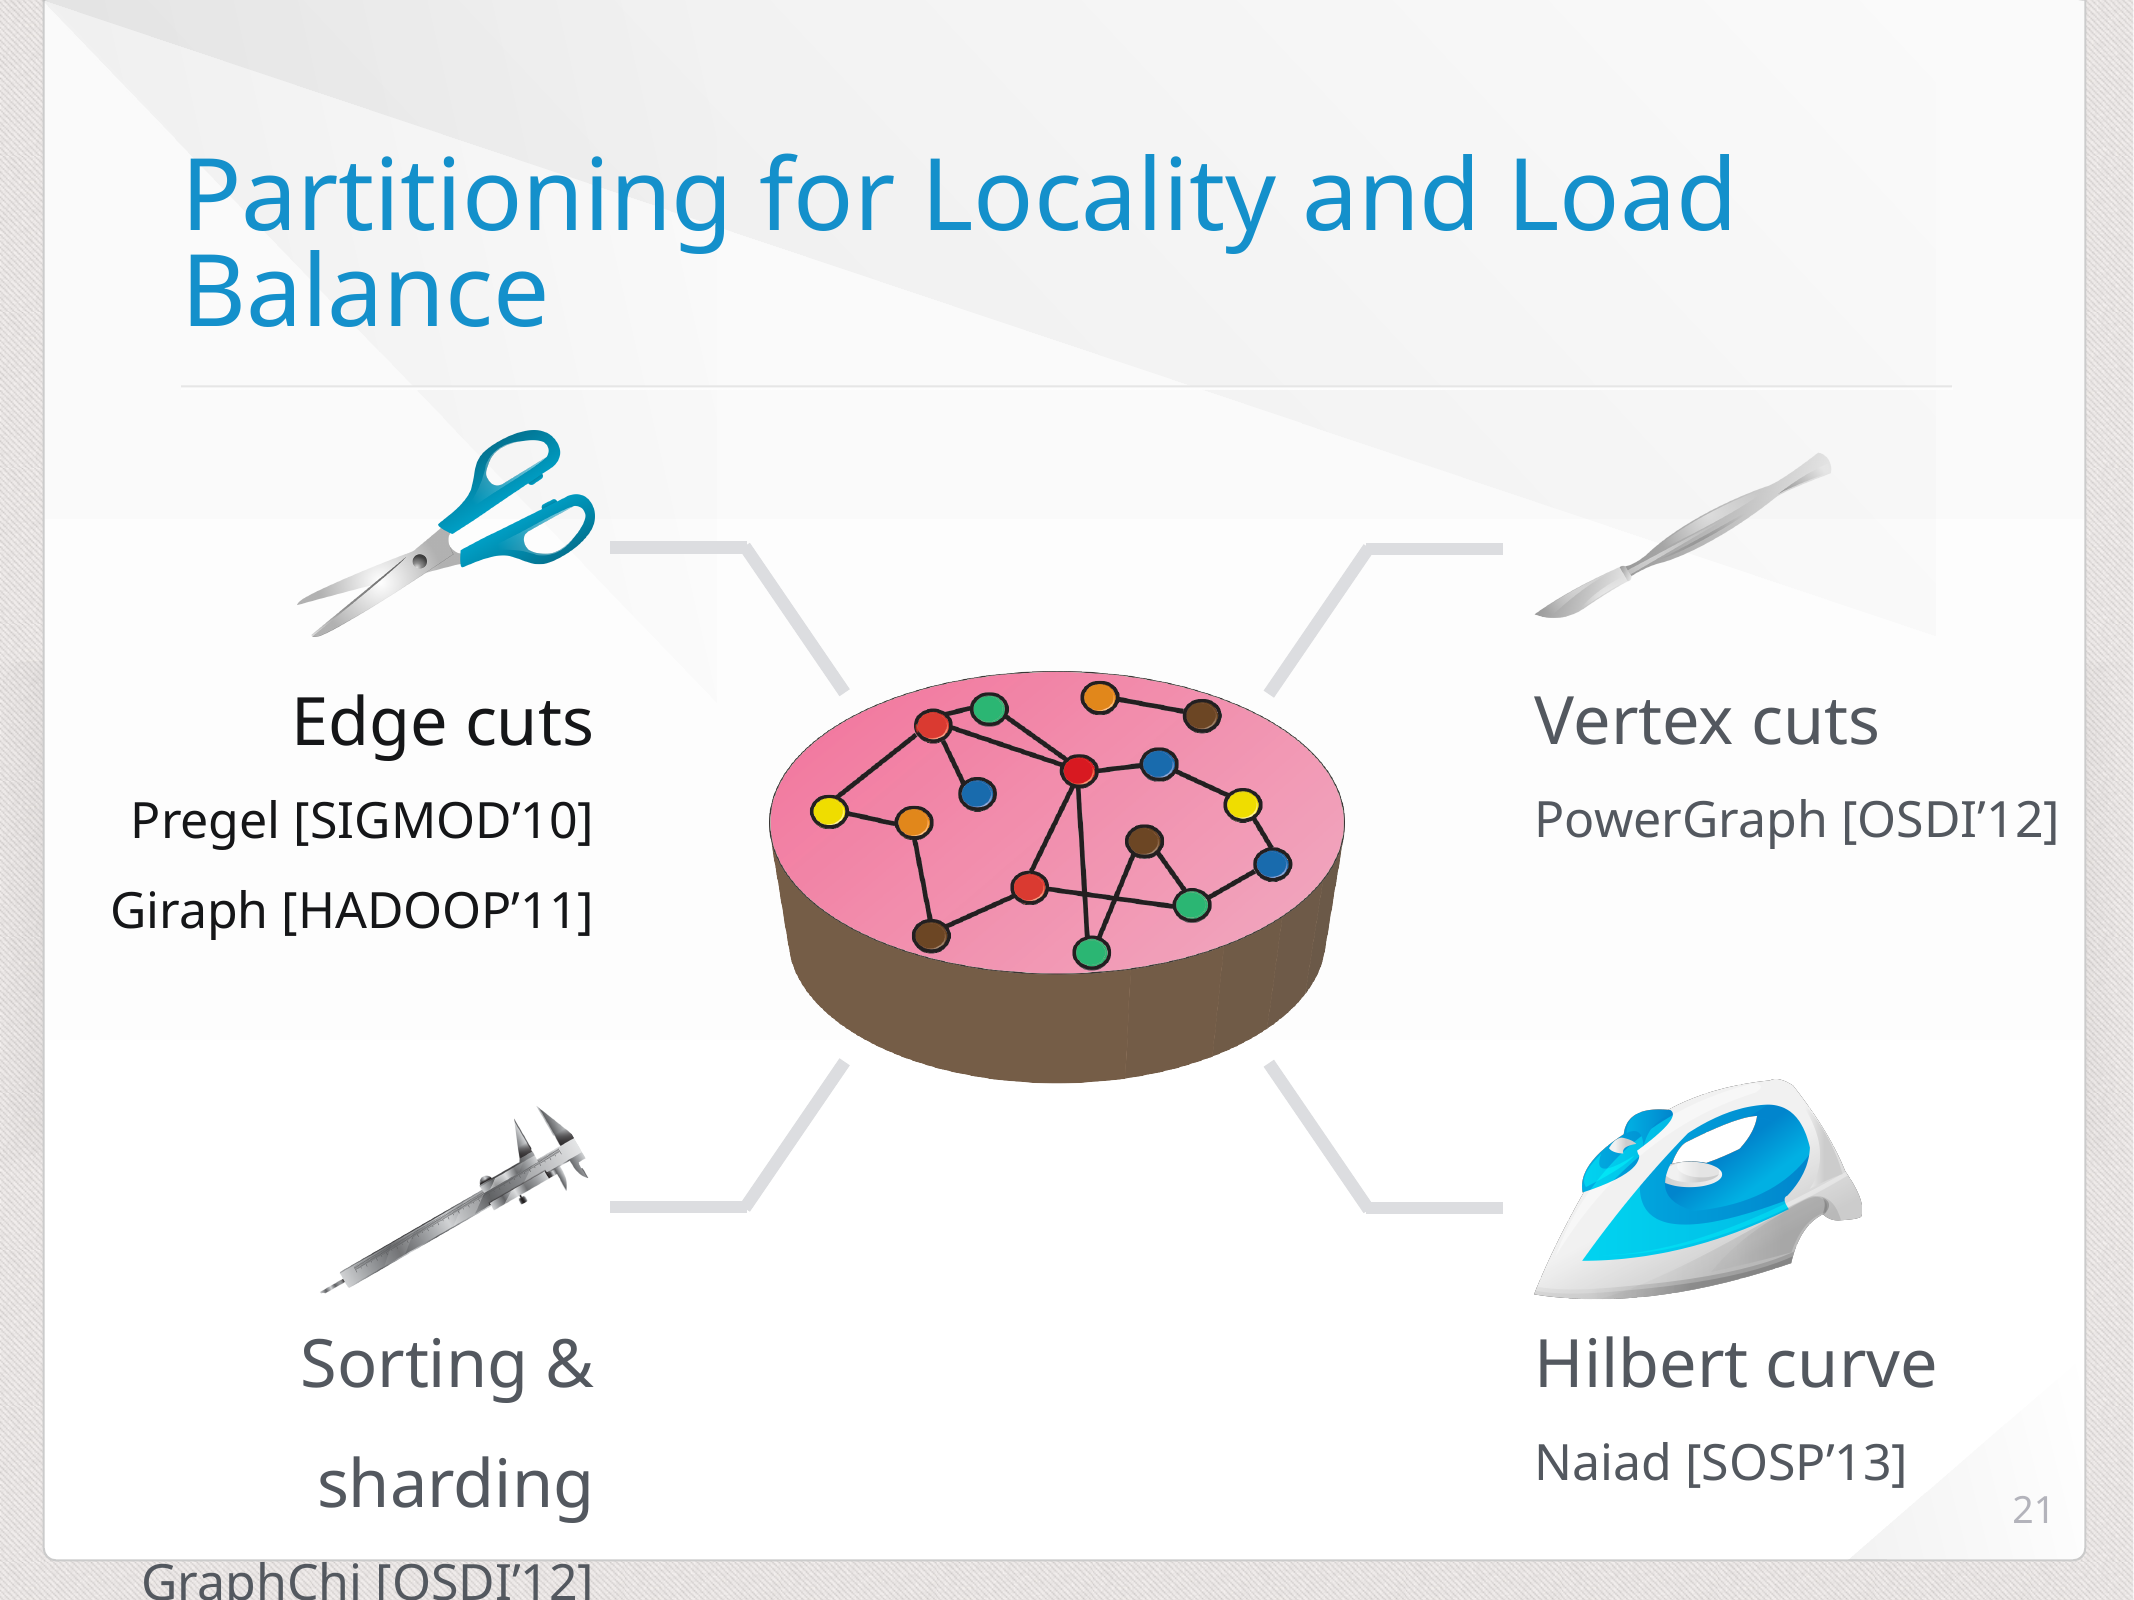

# Partitioning for Locality and Load Balance
Vertex cuts
PowerGraph [OSDI’12]
Edge cuts
Pregel [SIGMOD’10]
Giraph [HADOOP’11]
Sorting & sharding
GraphChi [OSDI’12]
Hilbert curve
Naiad [SOSP’13]